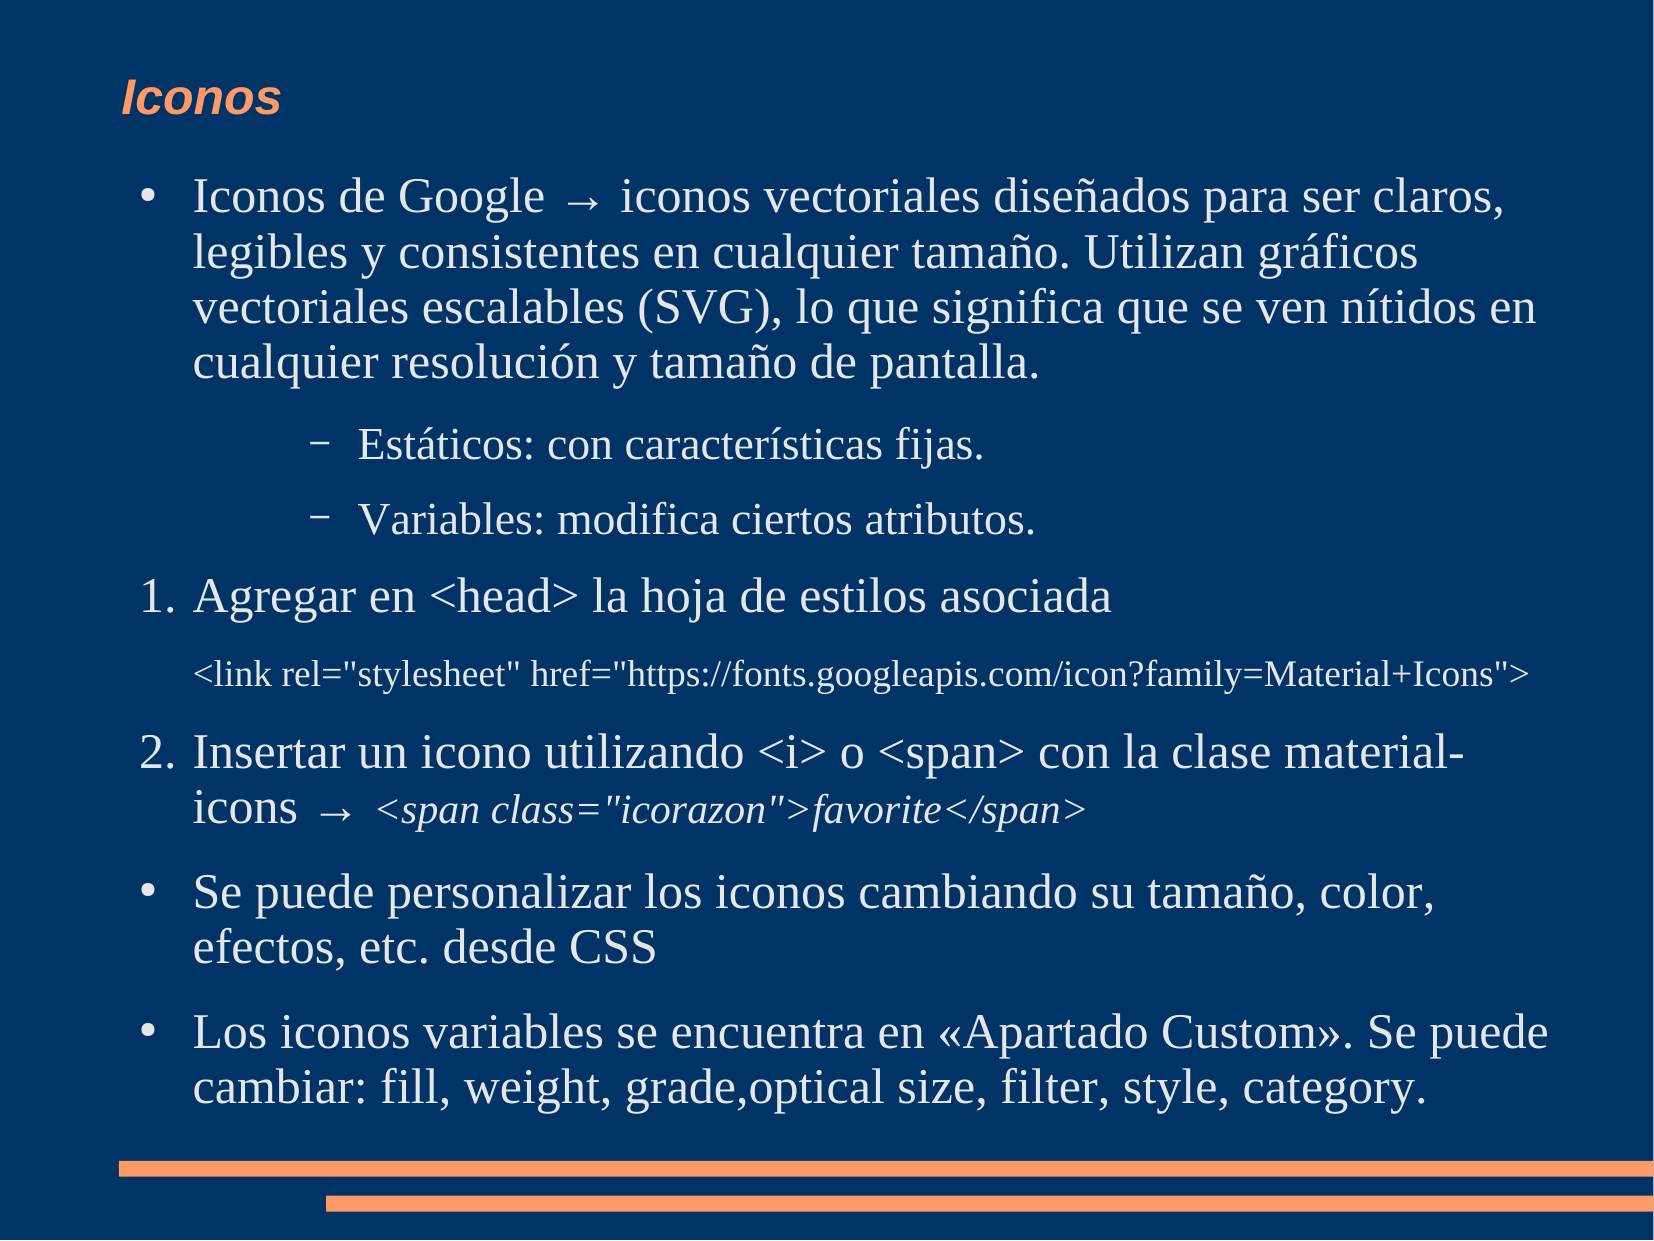

# Iconos
Iconos de Google → iconos vectoriales diseñados para ser claros, legibles y consistentes en cualquier tamaño. Utilizan gráficos vectoriales escalables (SVG), lo que significa que se ven nítidos en cualquier resolución y tamaño de pantalla.
Estáticos: con características fijas.
Variables: modifica ciertos atributos.
Agregar en <head> la hoja de estilos asociada
<link rel="stylesheet" href="https://fonts.googleapis.com/icon?family=Material+Icons">
Insertar un icono utilizando <i> o <span> con la clase material-icons → <span class="icorazon">favorite</span>
Se puede personalizar los iconos cambiando su tamaño, color, efectos, etc. desde CSS
Los iconos variables se encuentra en «Apartado Custom». Se puede cambiar: fill, weight, grade,optical size, filter, style, category.